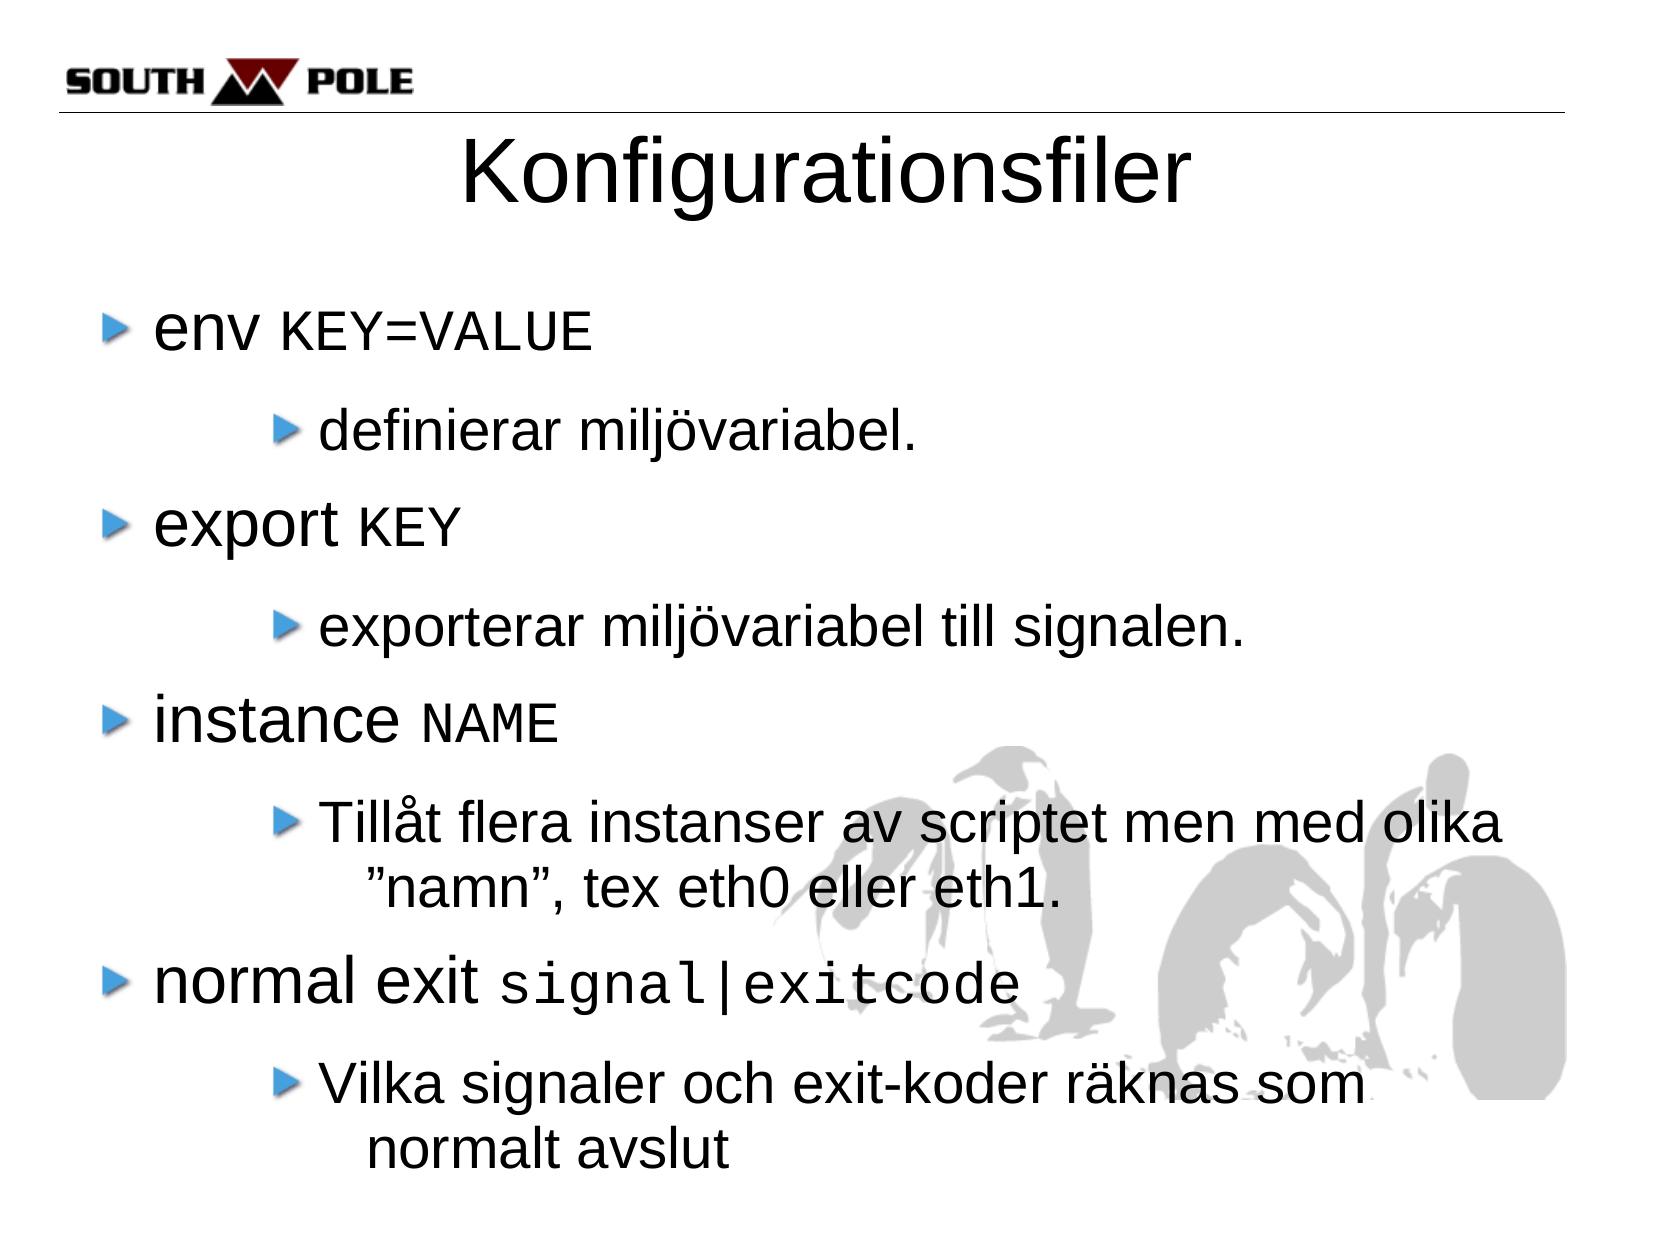

# Konfigurationsfiler
env KEY=VALUE
definierar miljövariabel.
export KEY
exporterar miljövariabel till signalen.
instance NAME
Tillåt flera instanser av scriptet men med olika ”namn”, tex eth0 eller eth1.
normal exit signal|exitcode
Vilka signaler och exit-koder räknas som normalt avslut